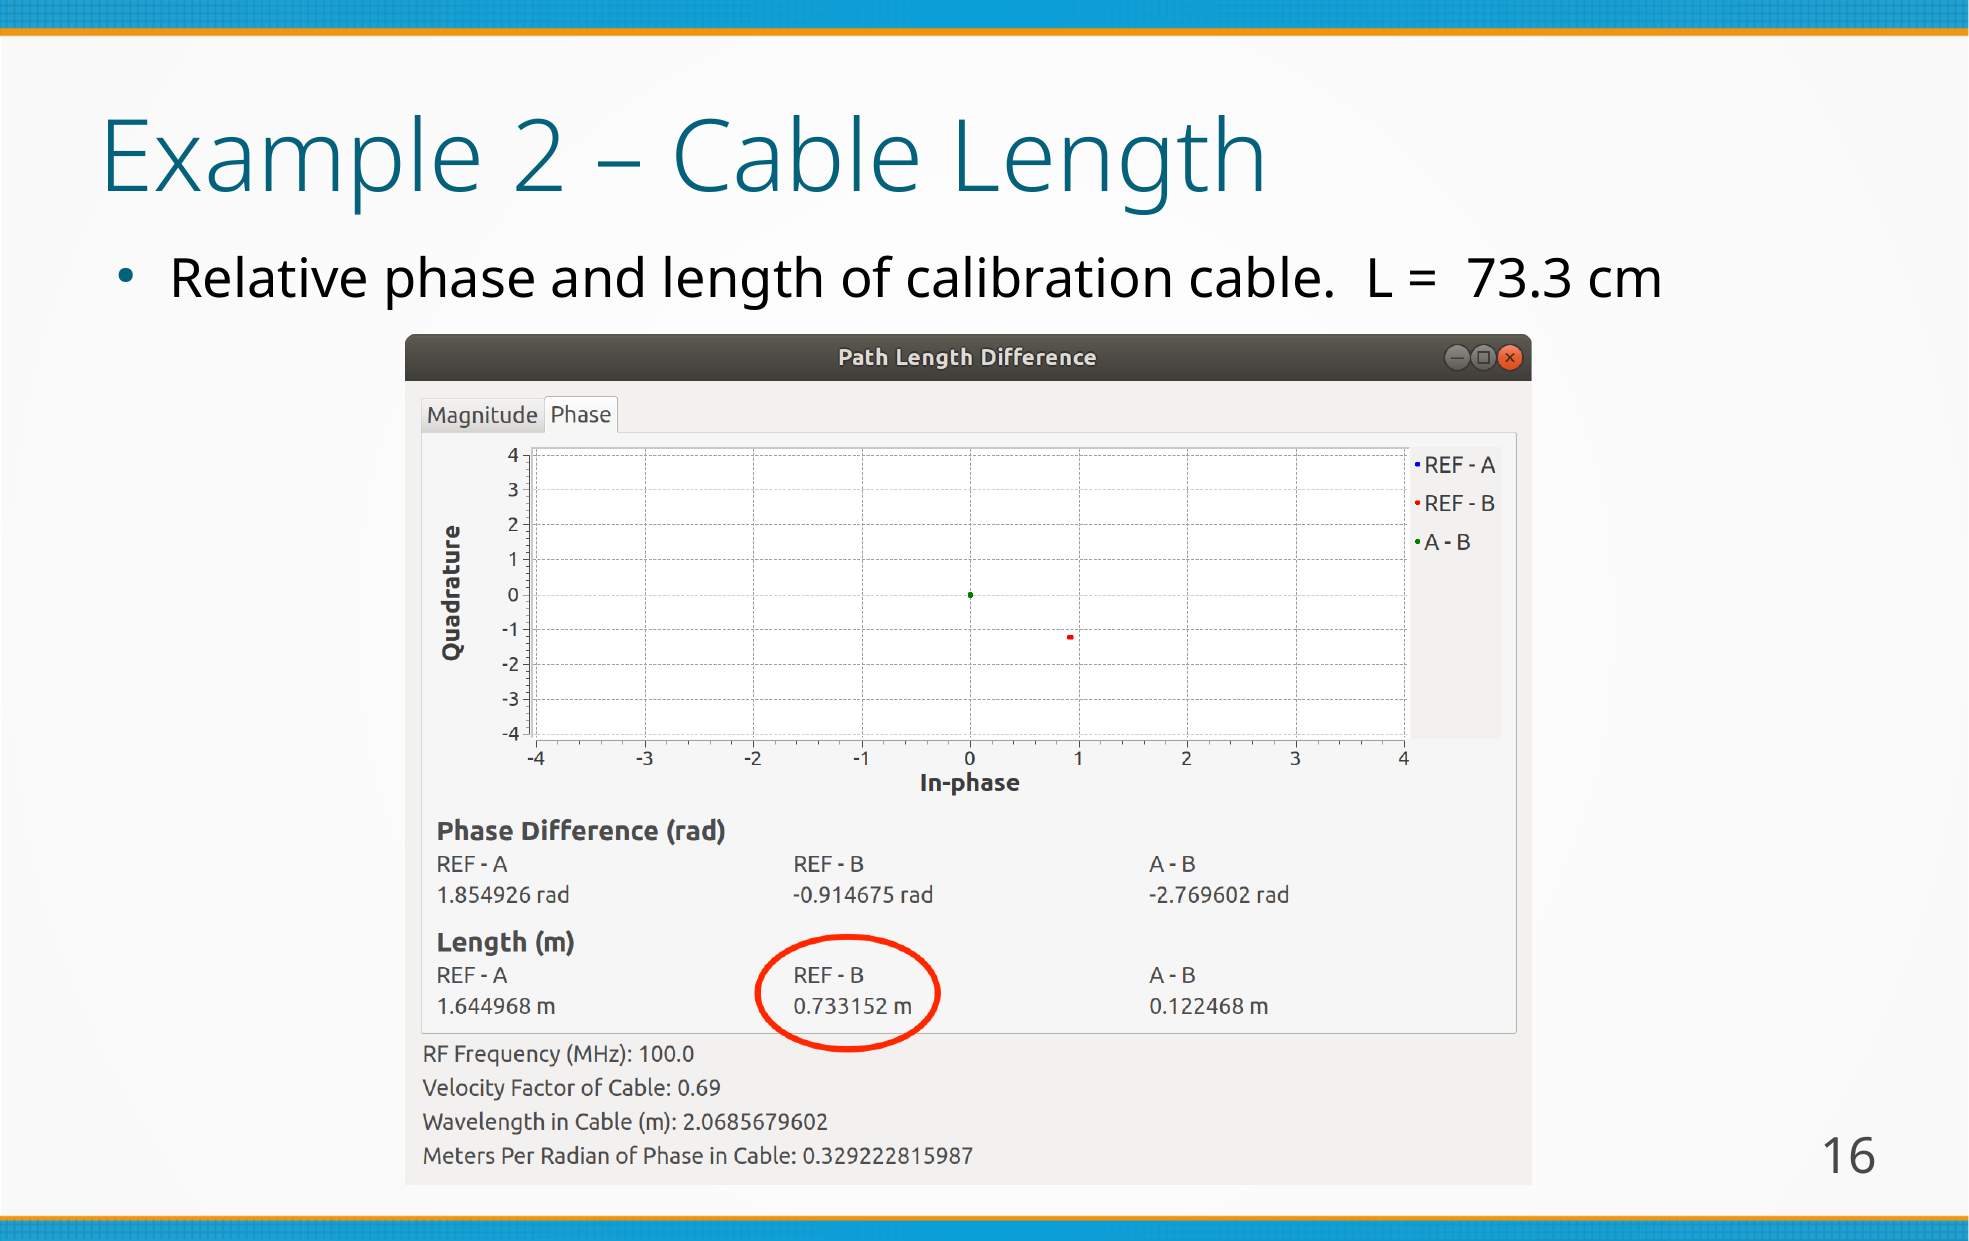

# Example 2 – Cable Length
Relative phase and length of calibration cable. L = 73.3 cm
16